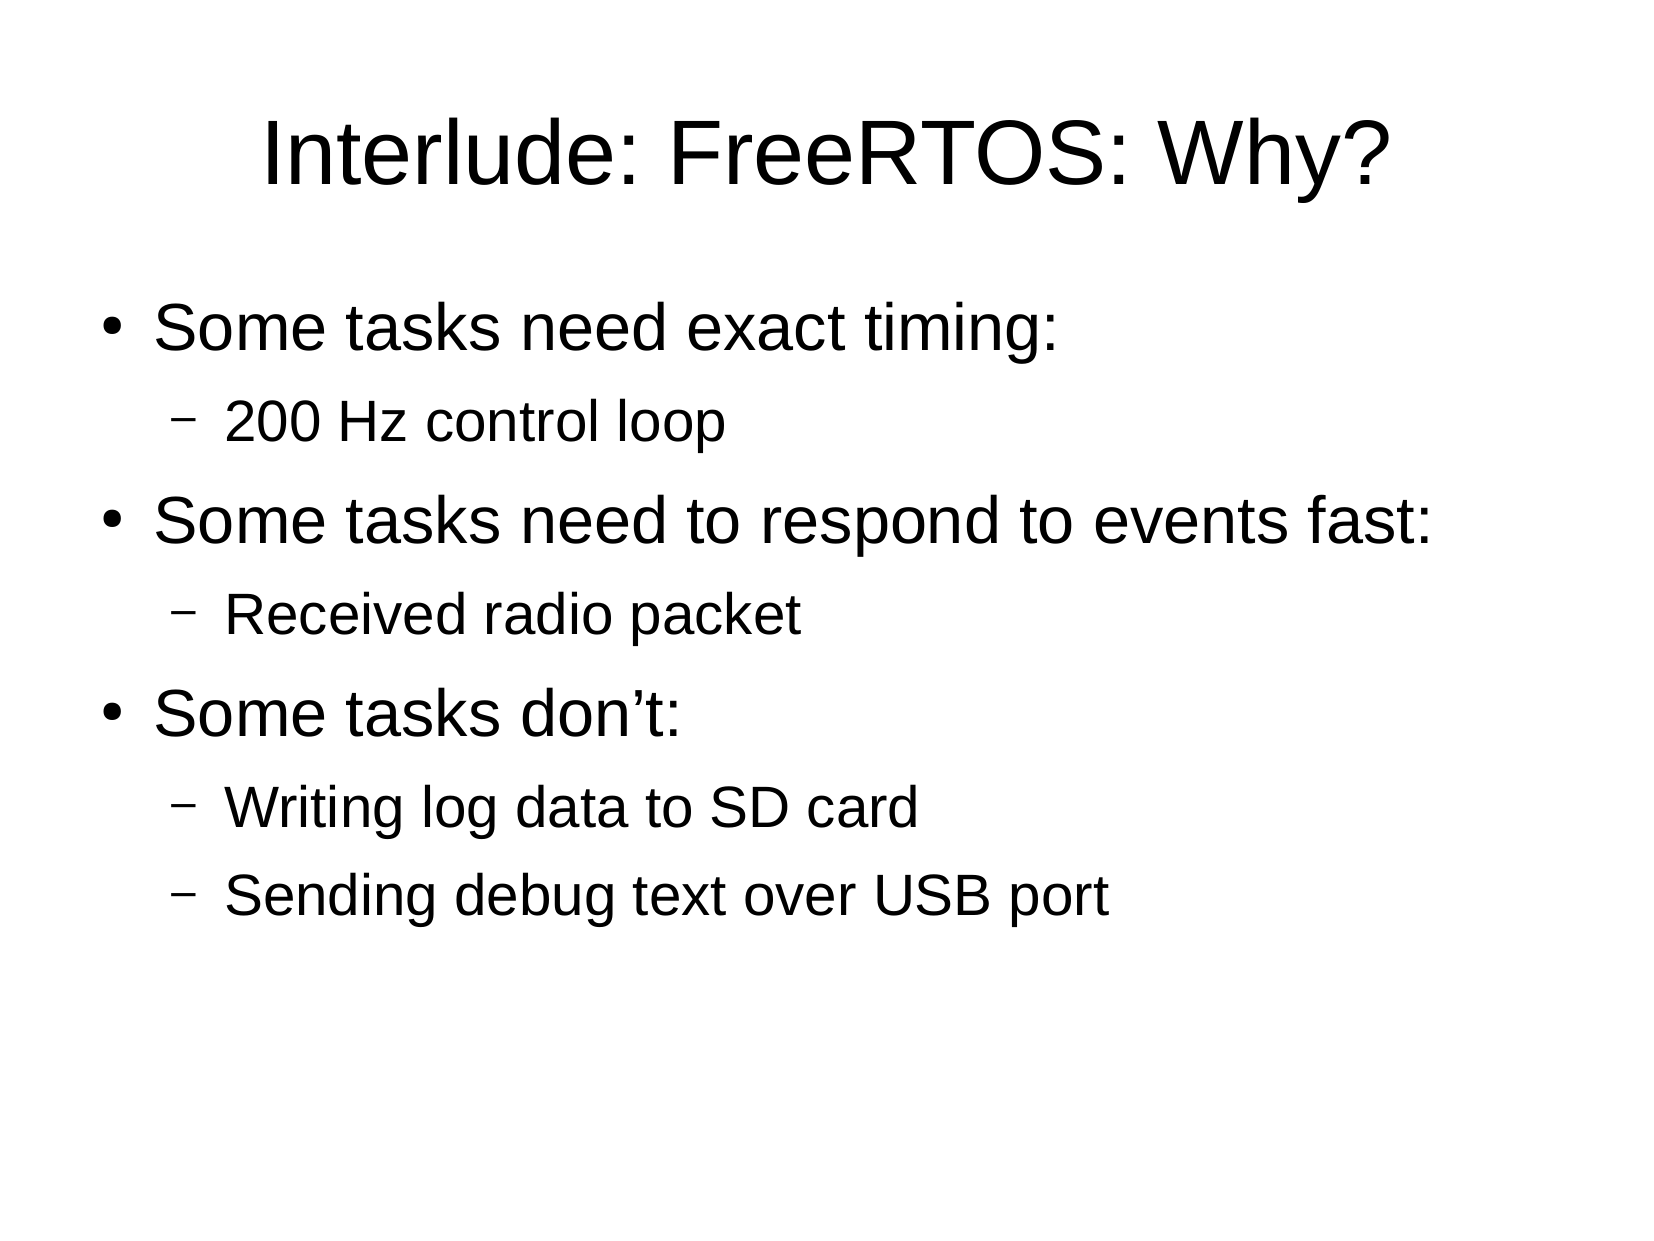

# Interlude: FreeRTOS: Why?
Some tasks need exact timing:
200 Hz control loop
Some tasks need to respond to events fast:
Received radio packet
Some tasks don’t:
Writing log data to SD card
Sending debug text over USB port